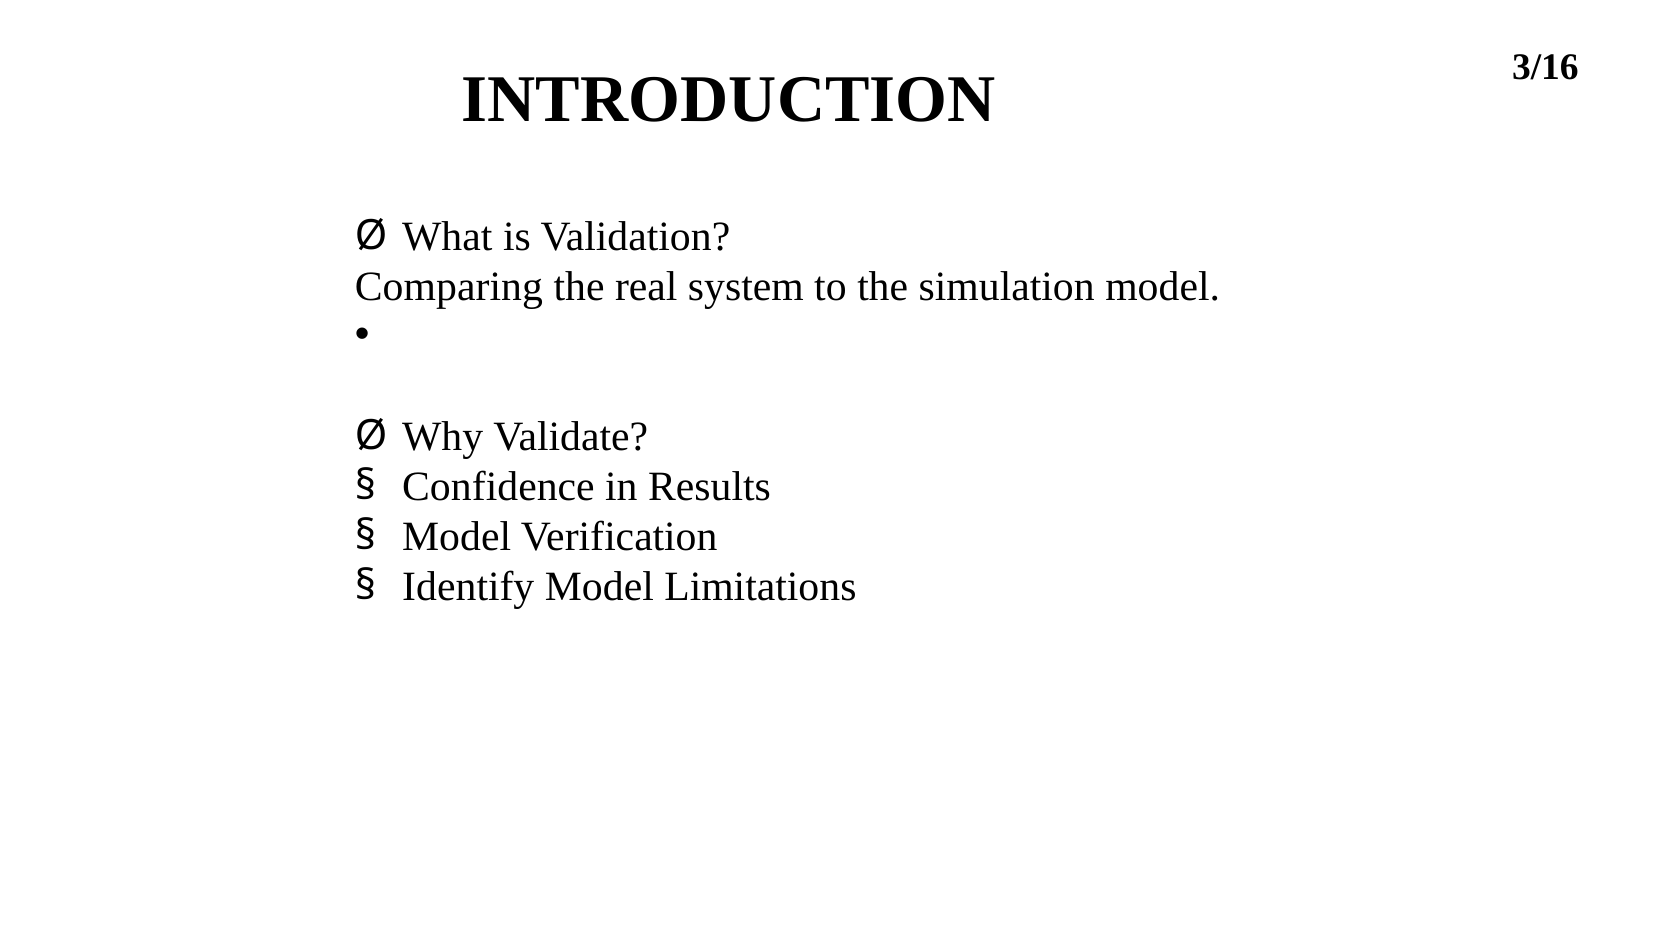

3/16
INTRODUCTION
What is Validation?
Comparing the real system to the simulation model.
Why Validate?
Confidence in Results
Model Verification
Identify Model Limitations